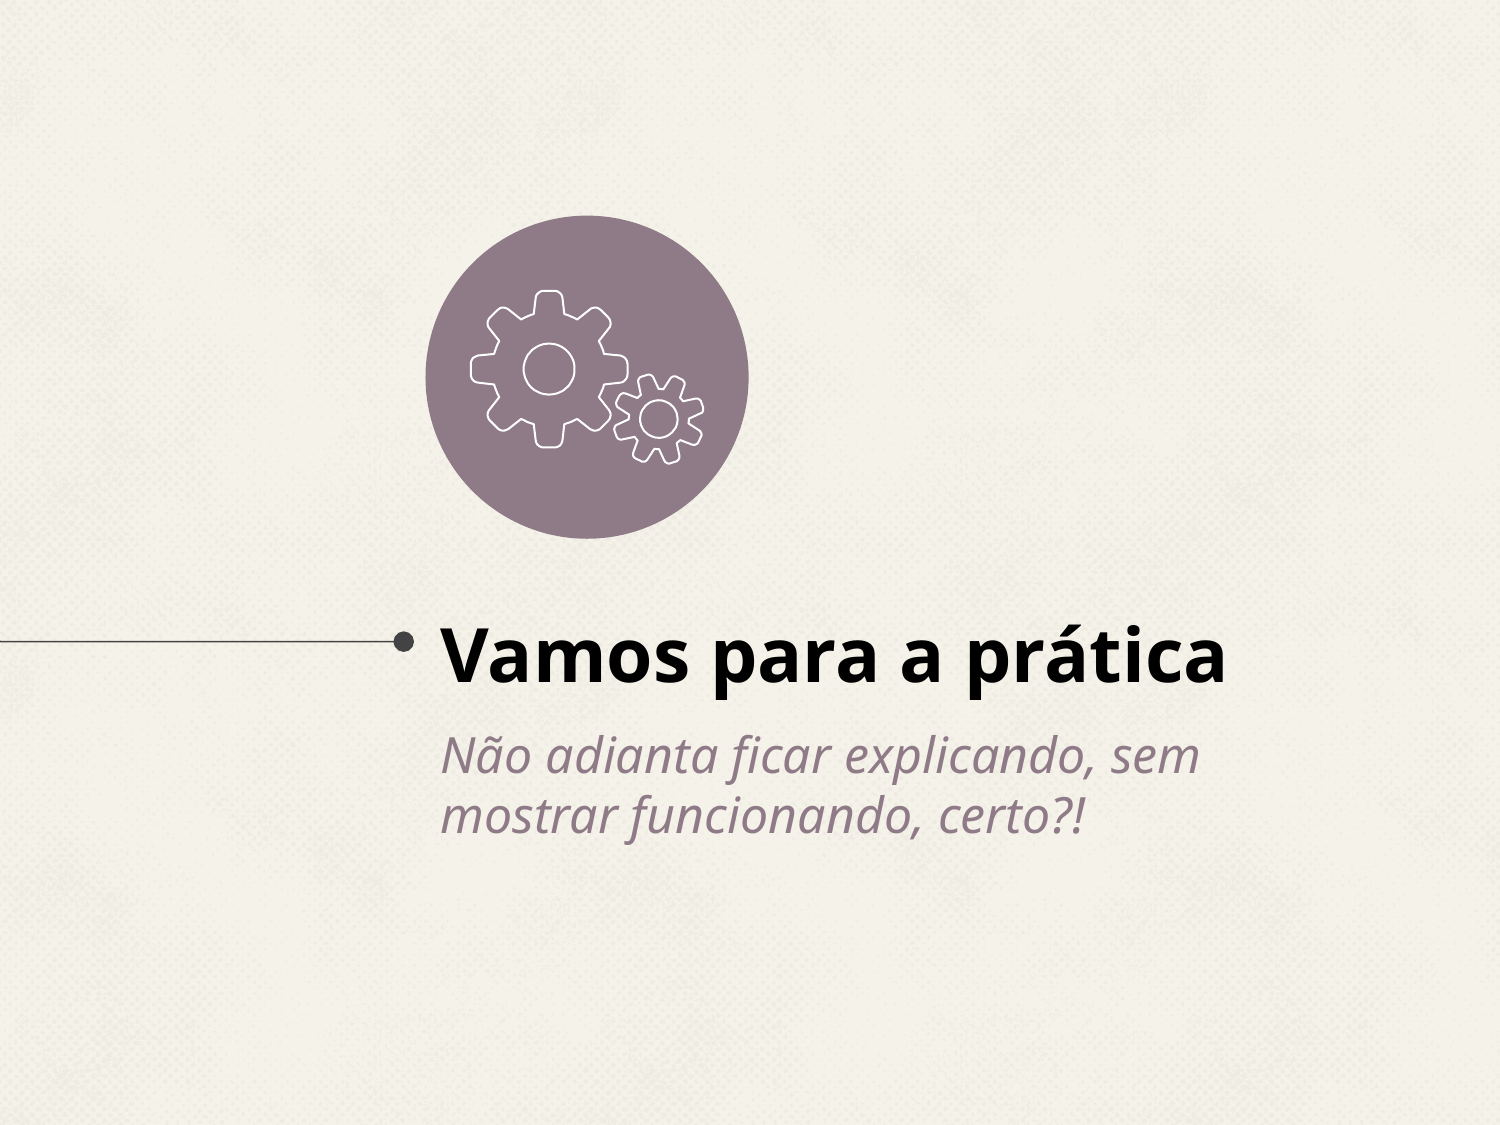

# Vamos para a prática
Não adianta ficar explicando, sem mostrar funcionando, certo?!